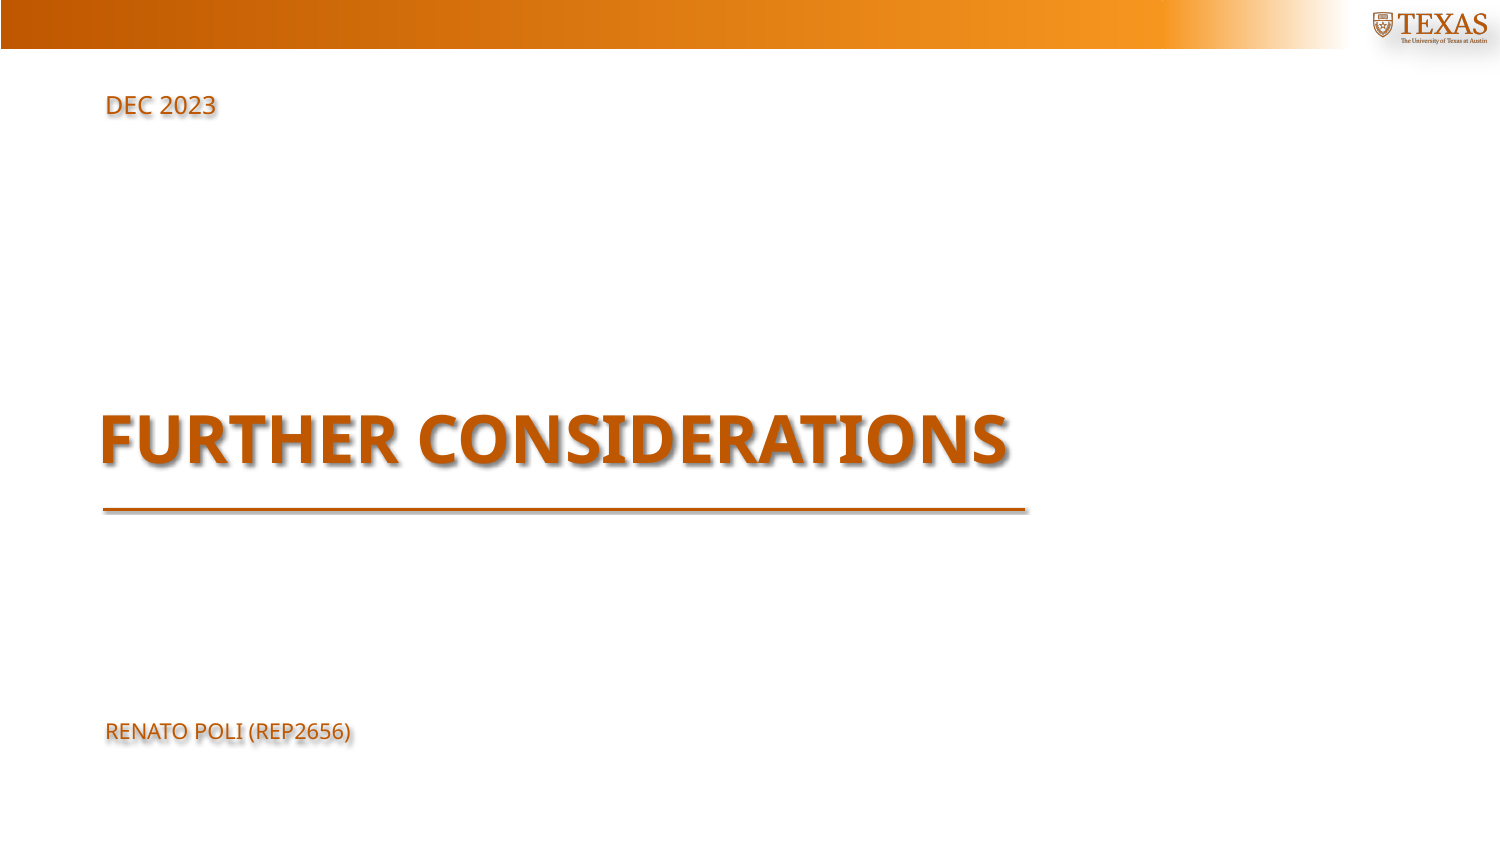

Dec 2023
FURTHER CONSIDERATIONS
Renato poli (rep2656)